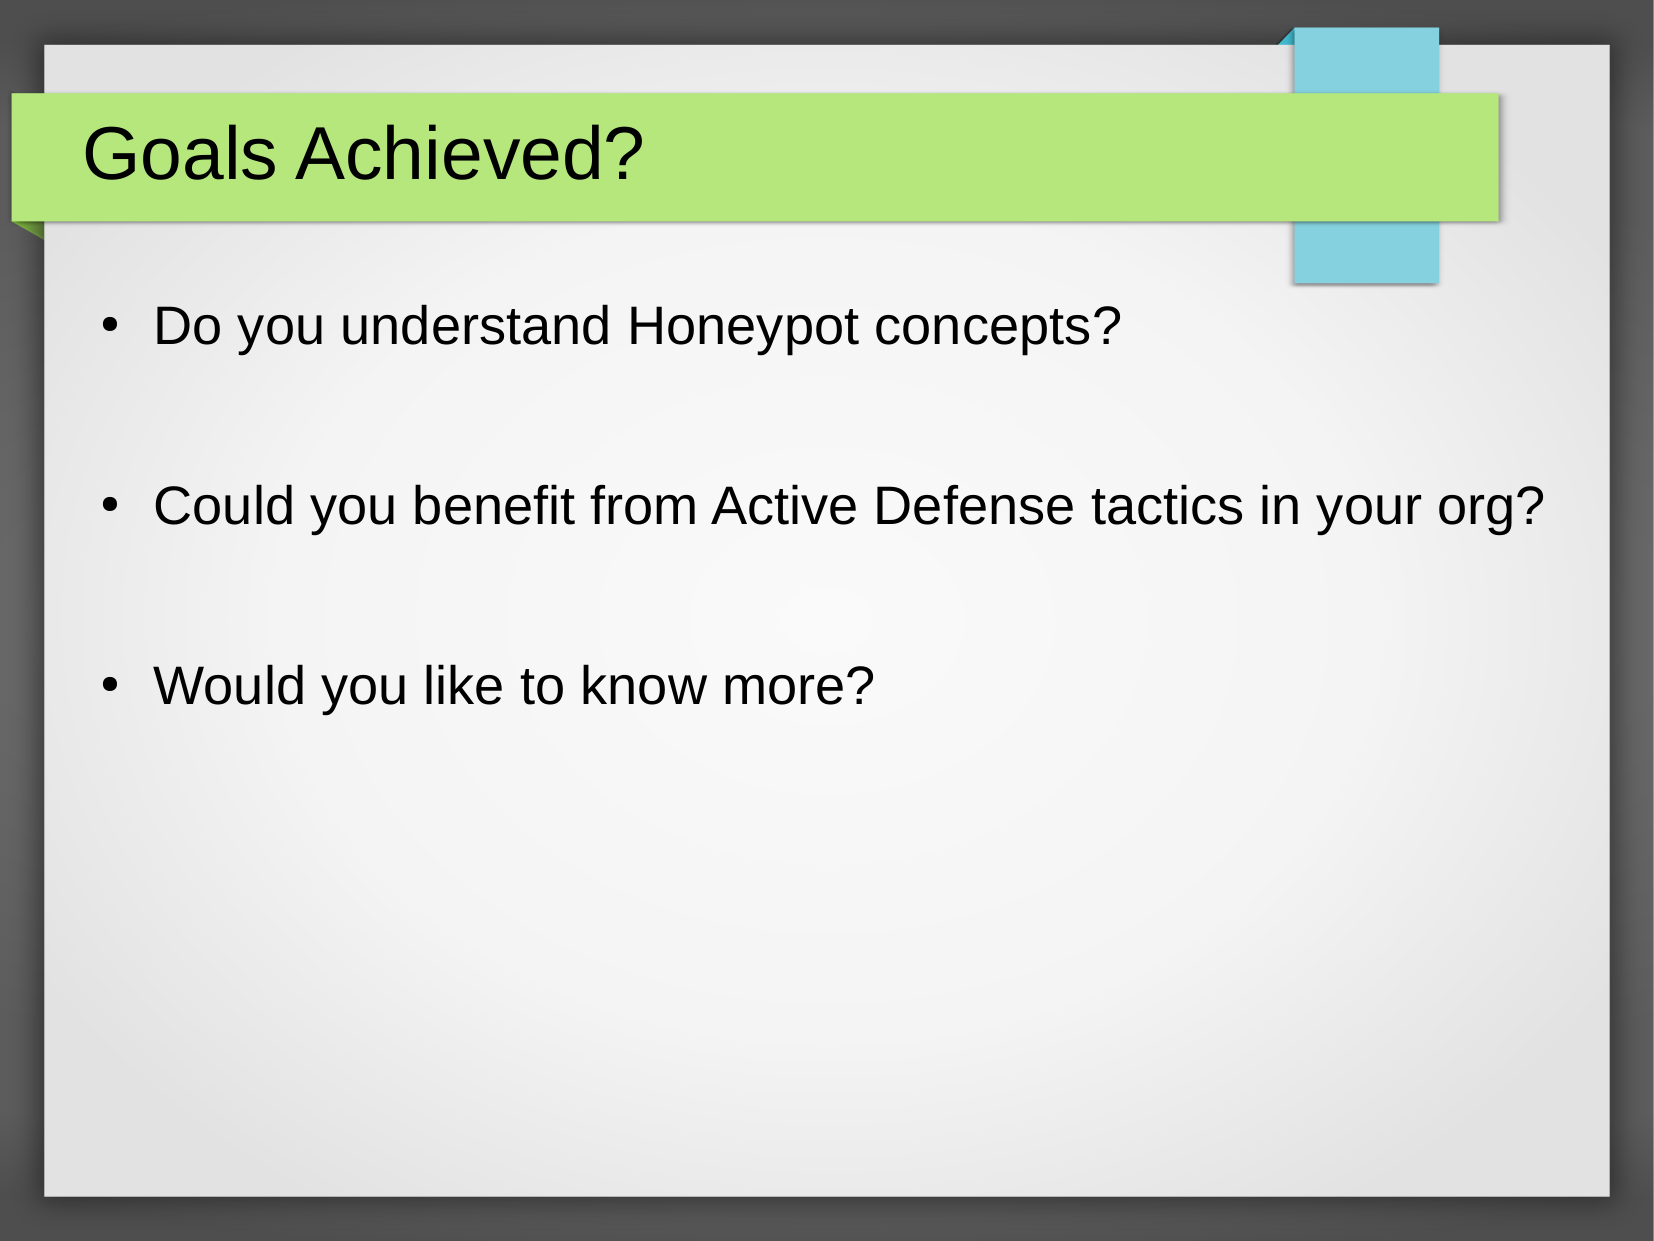

# Goals Achieved?
Do you understand Honeypot concepts?
Could you benefit from Active Defense tactics in your org?
Would you like to know more?